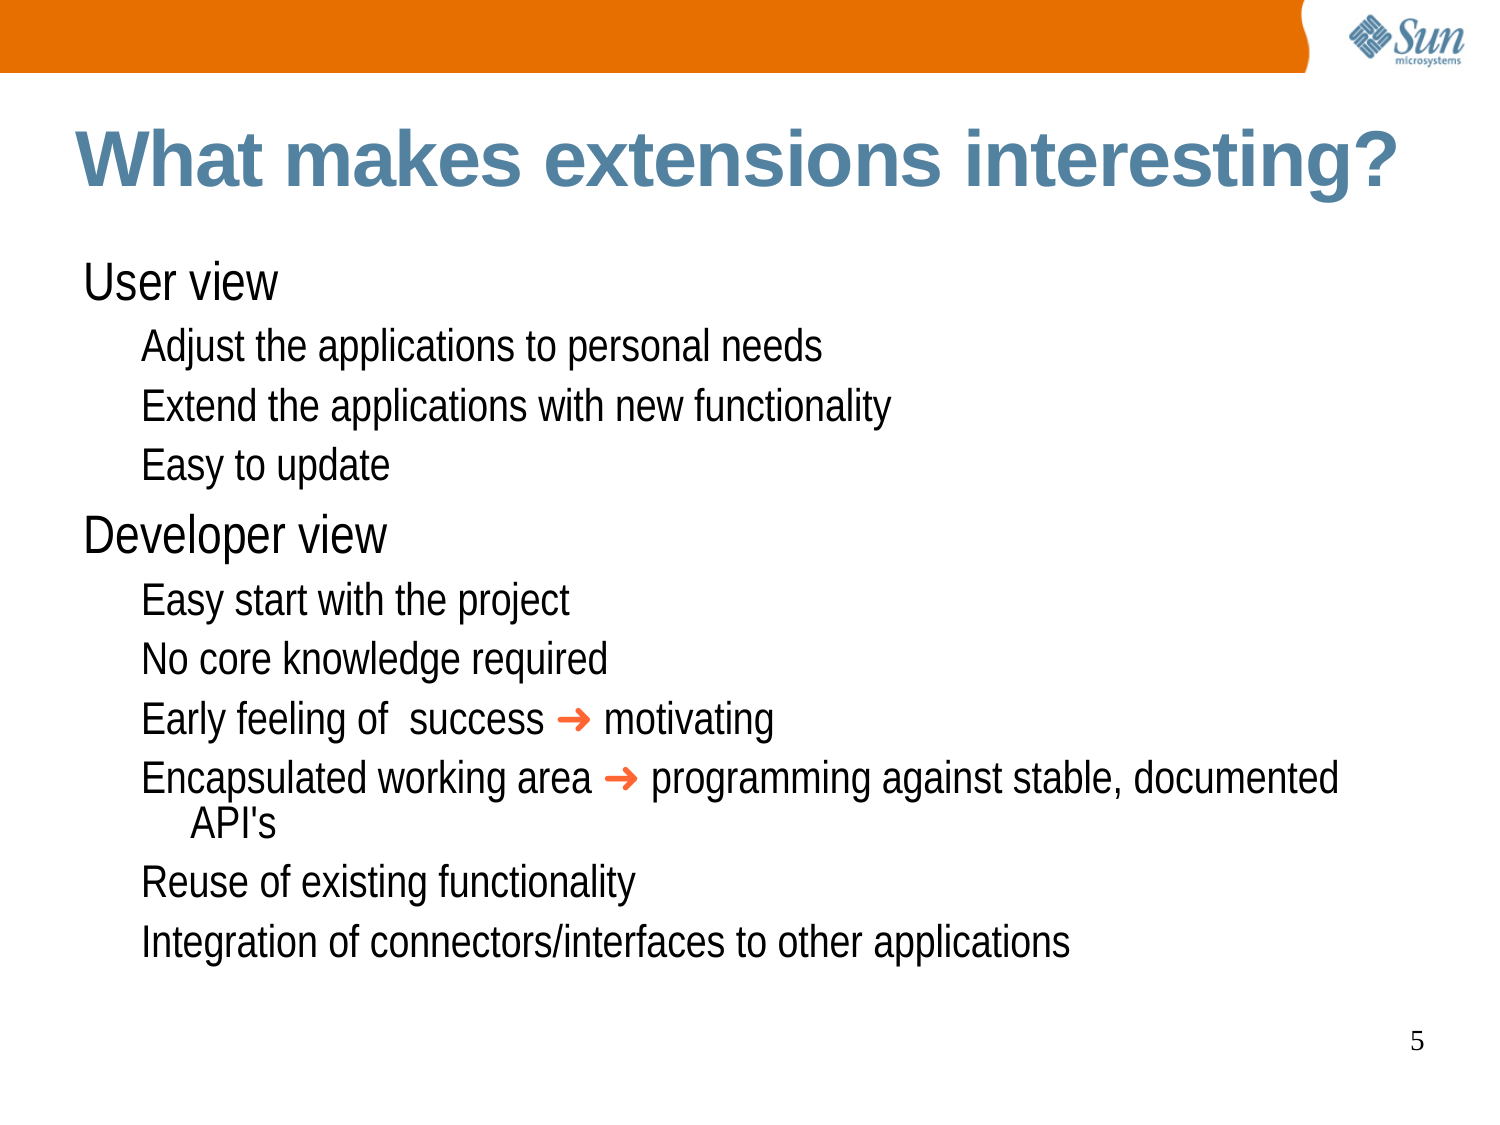

# What makes extensions interesting?
User view
Adjust the applications to personal needs
Extend the applications with new functionality
Easy to update
Developer view
Easy start with the project
No core knowledge required
Early feeling of success ➜ motivating
Encapsulated working area ➜ programming against stable, documented API's
Reuse of existing functionality
Integration of connectors/interfaces to other applications
5